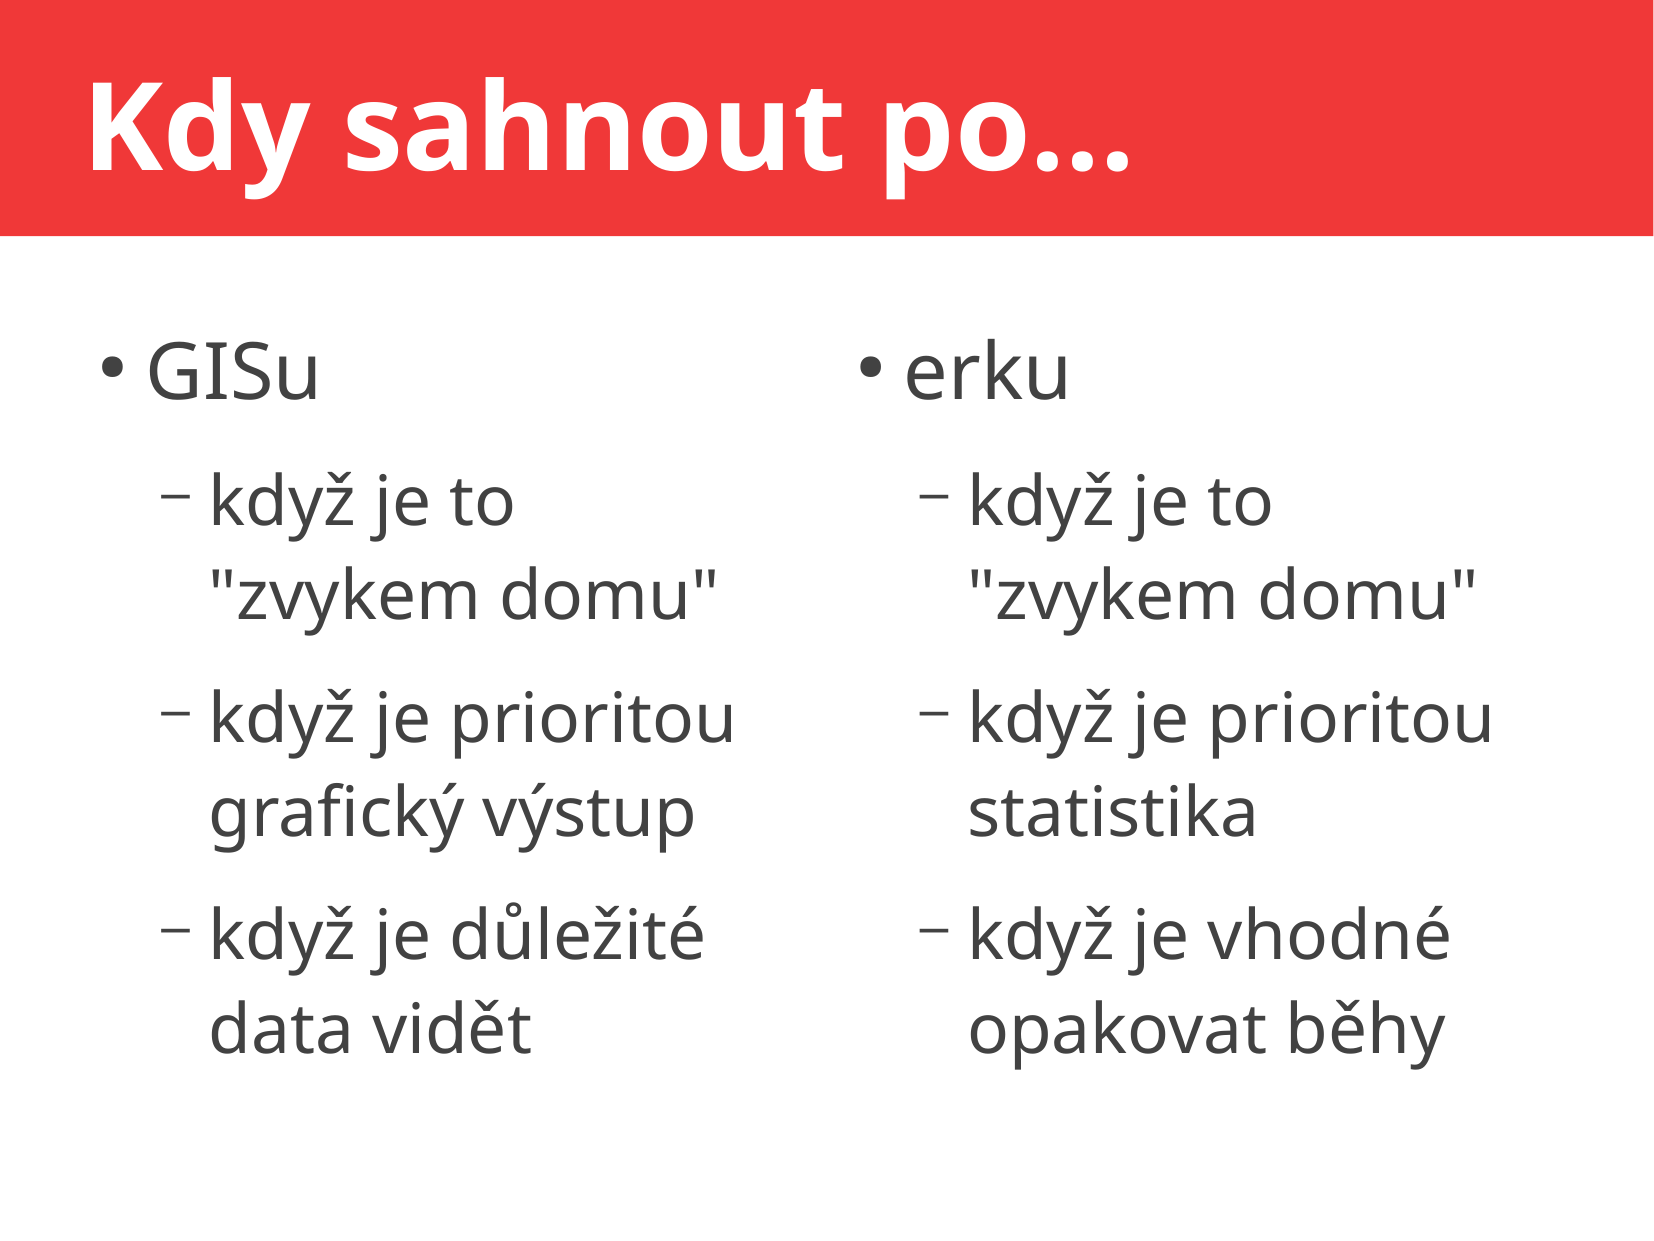

# Kdy sahnout po...
GISu
když je to "zvykem domu"
když je prioritou grafický výstup
když je důležité data vidět
erku
když je to "zvykem domu"
když je prioritou statistika
když je vhodné opakovat běhy